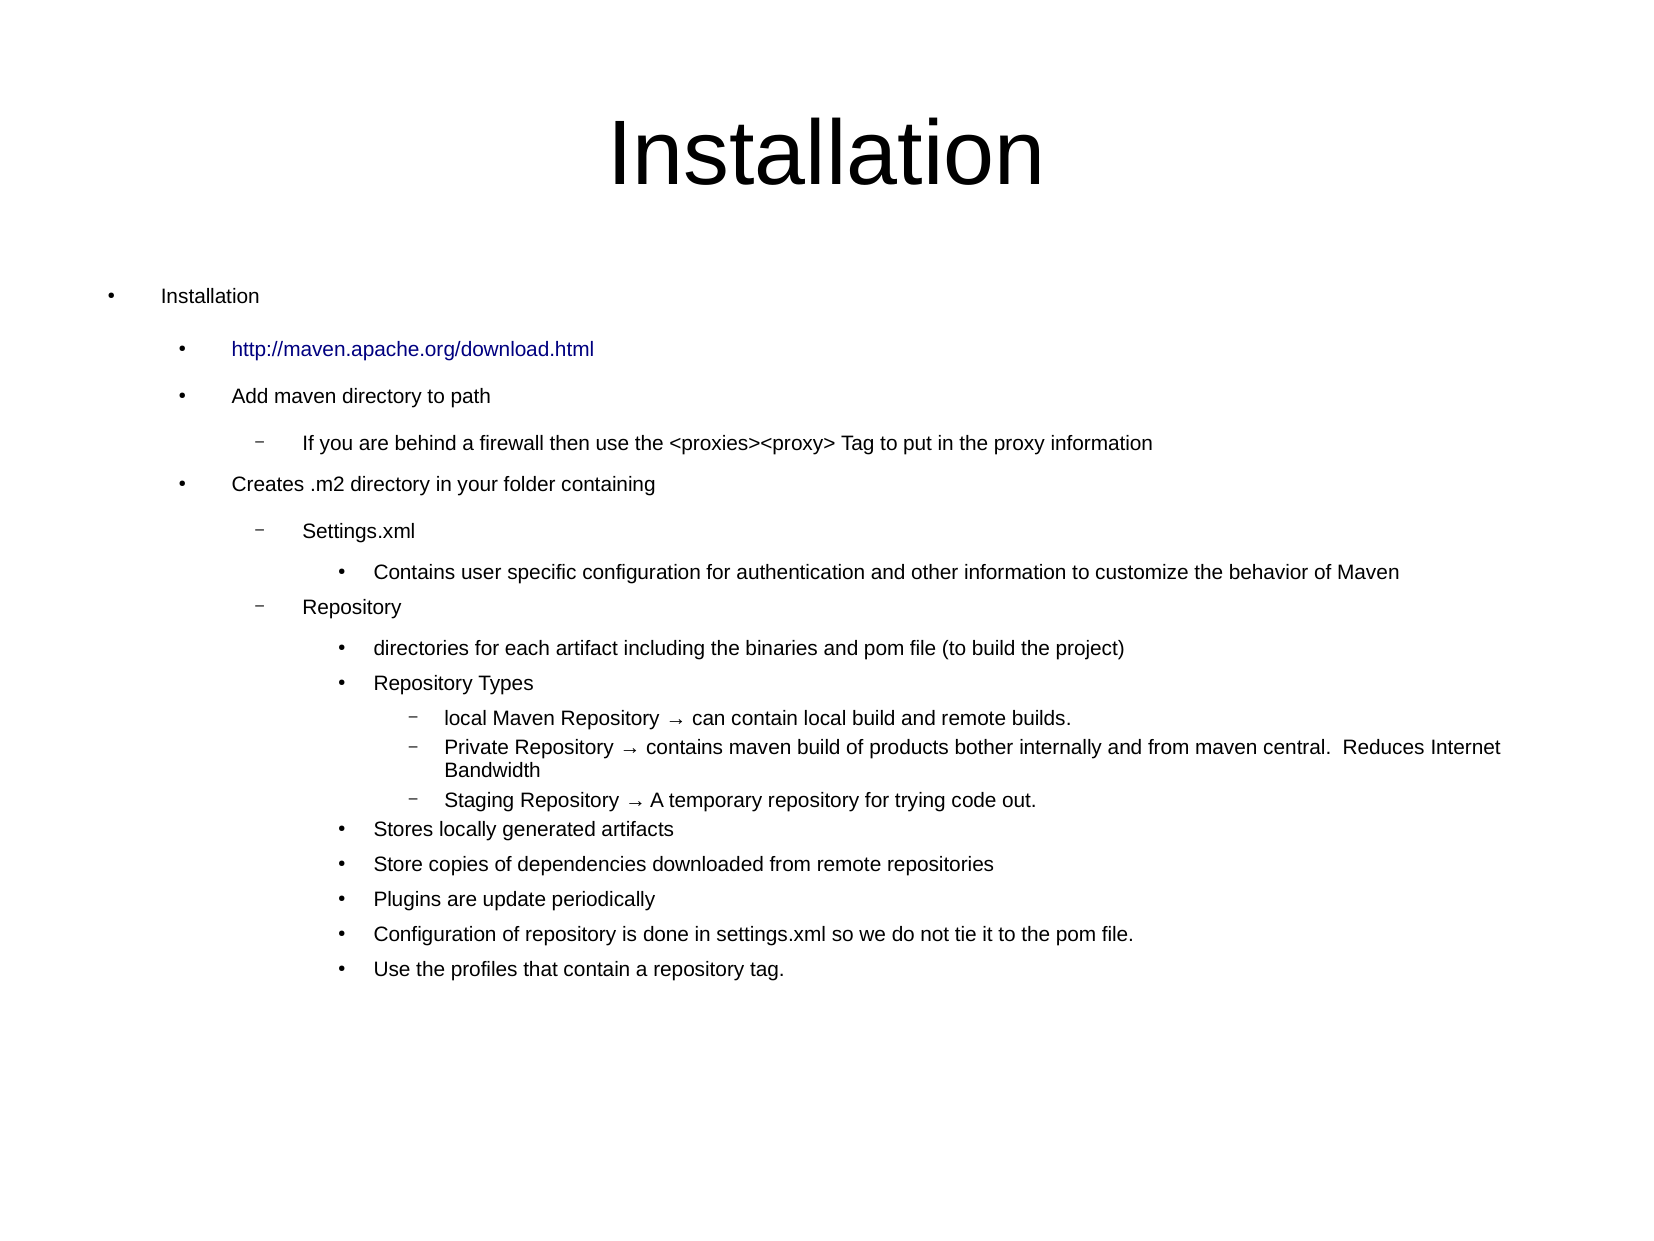

# Installation
Installation
http://maven.apache.org/download.html
Add maven directory to path
If you are behind a firewall then use the <proxies><proxy> Tag to put in the proxy information
Creates .m2 directory in your folder containing
Settings.xml
Contains user specific configuration for authentication and other information to customize the behavior of Maven
Repository
directories for each artifact including the binaries and pom file (to build the project)
Repository Types
local Maven Repository → can contain local build and remote builds.
Private Repository → contains maven build of products bother internally and from maven central. Reduces Internet Bandwidth
Staging Repository → A temporary repository for trying code out.
Stores locally generated artifacts
Store copies of dependencies downloaded from remote repositories
Plugins are update periodically
Configuration of repository is done in settings.xml so we do not tie it to the pom file.
Use the profiles that contain a repository tag.